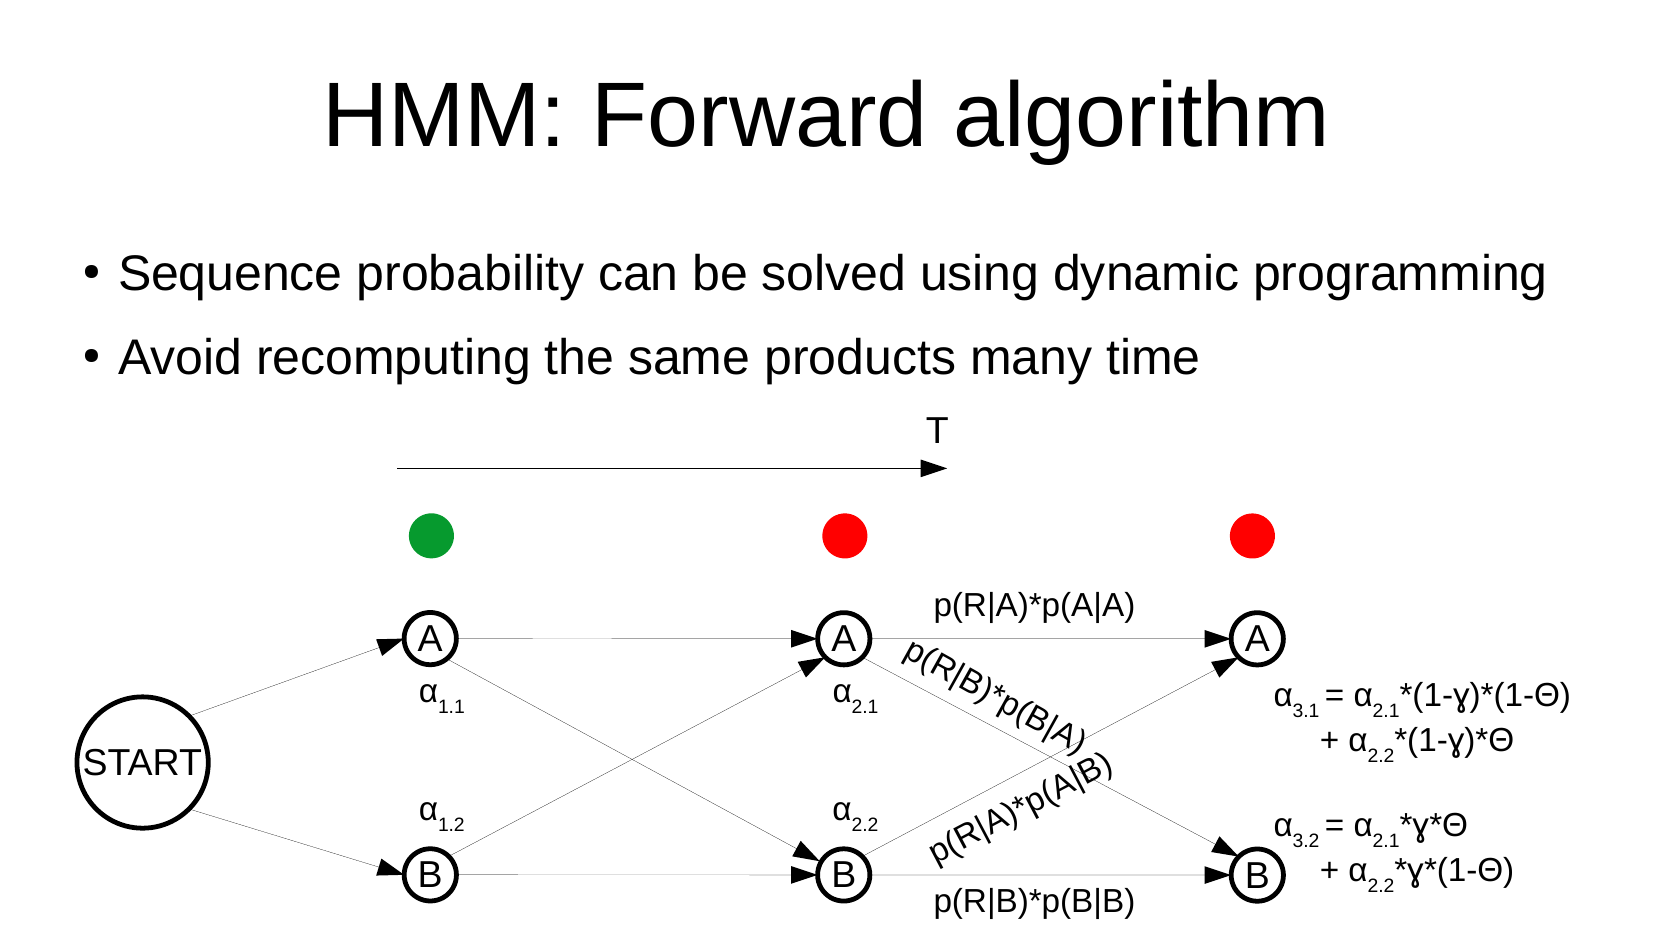

# HMM: Forward algorithm
Sequence probability can be solved using dynamic programming
Avoid recomputing the same products many time
T
p(R|A)*p(A|A)
A
A
A
α1.1
α2.1
α3.1 = α2.1*(1-ɣ)*(1-Θ)
 + α2.2*(1-ɣ)*Θ
p(R|B)*p(B|A)
START
p(R|A)*p(A|B)
α1.2
α2.2
α3.2 = α2.1*ɣ*Θ
 + α2.2*ɣ*(1-Θ)
B
B
B
p(R|B)*p(B|B)